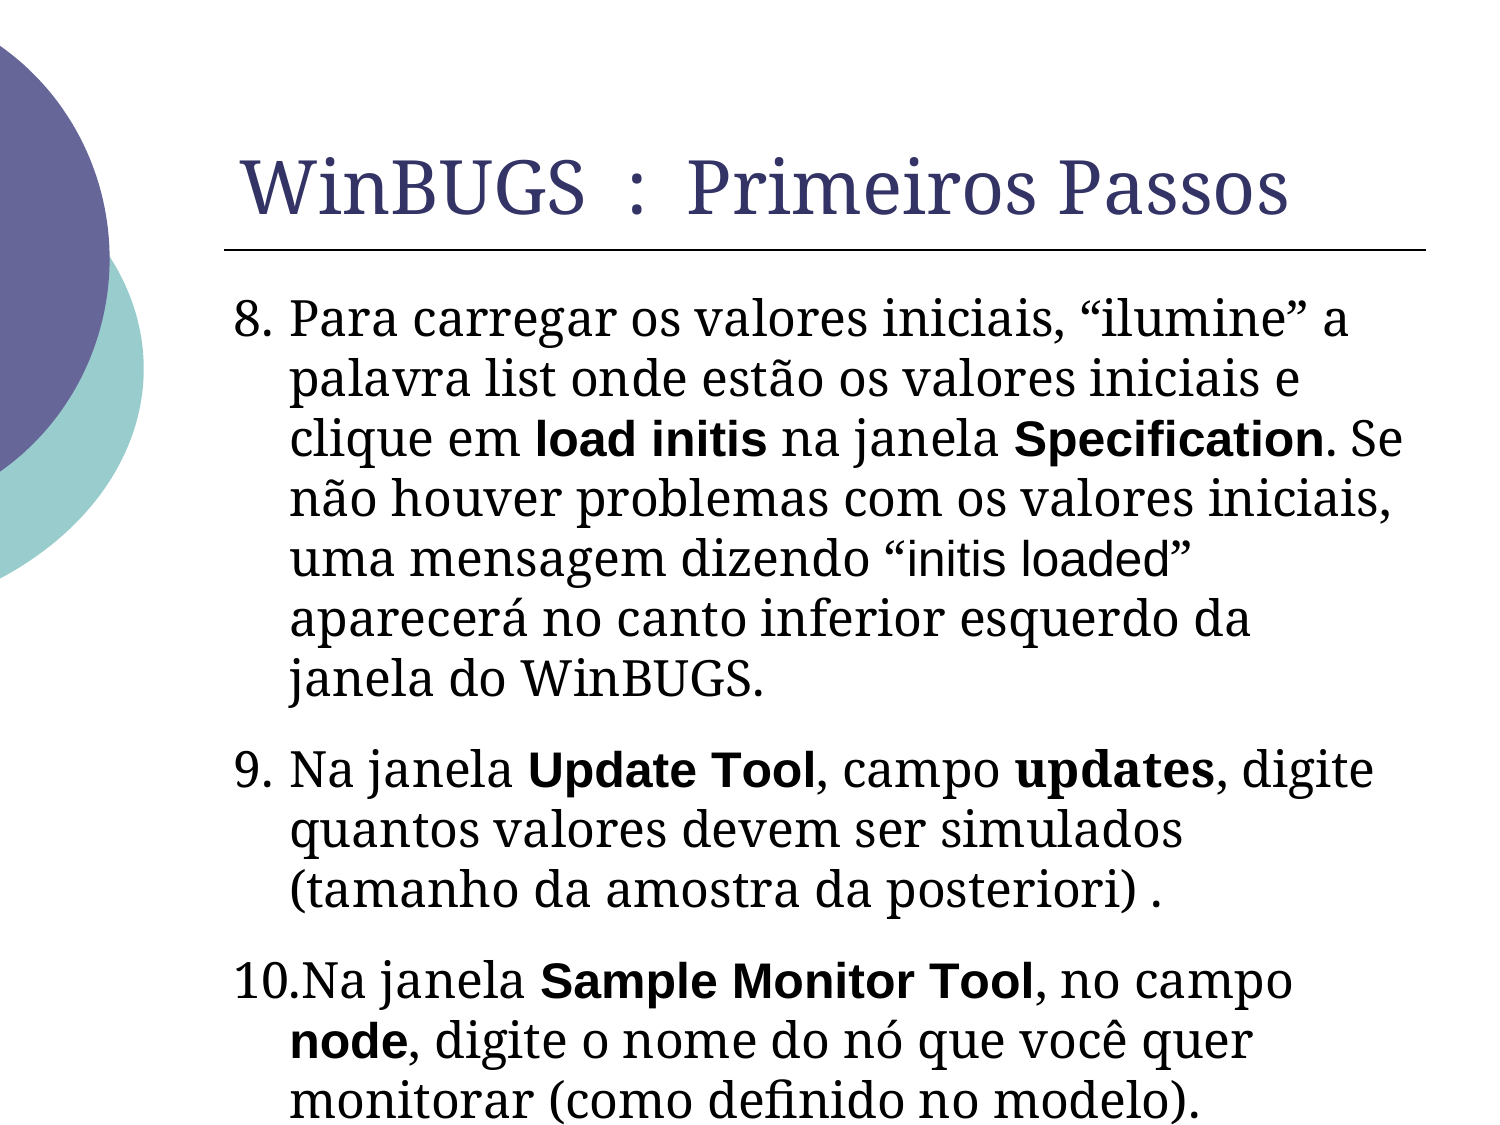

# WinBUGS : Primeiros Passos
Para carregar os valores iniciais, “ilumine” a palavra list onde estão os valores iniciais e clique em load initis na janela Specification. Se não houver problemas com os valores iniciais, uma mensagem dizendo “initis loaded” aparecerá no canto inferior esquerdo da janela do WinBUGS.
Na janela Update Tool, campo updates, digite quantos valores devem ser simulados (tamanho da amostra da posteriori) .
Na janela Sample Monitor Tool, no campo node, digite o nome do nó que você quer monitorar (como definido no modelo).